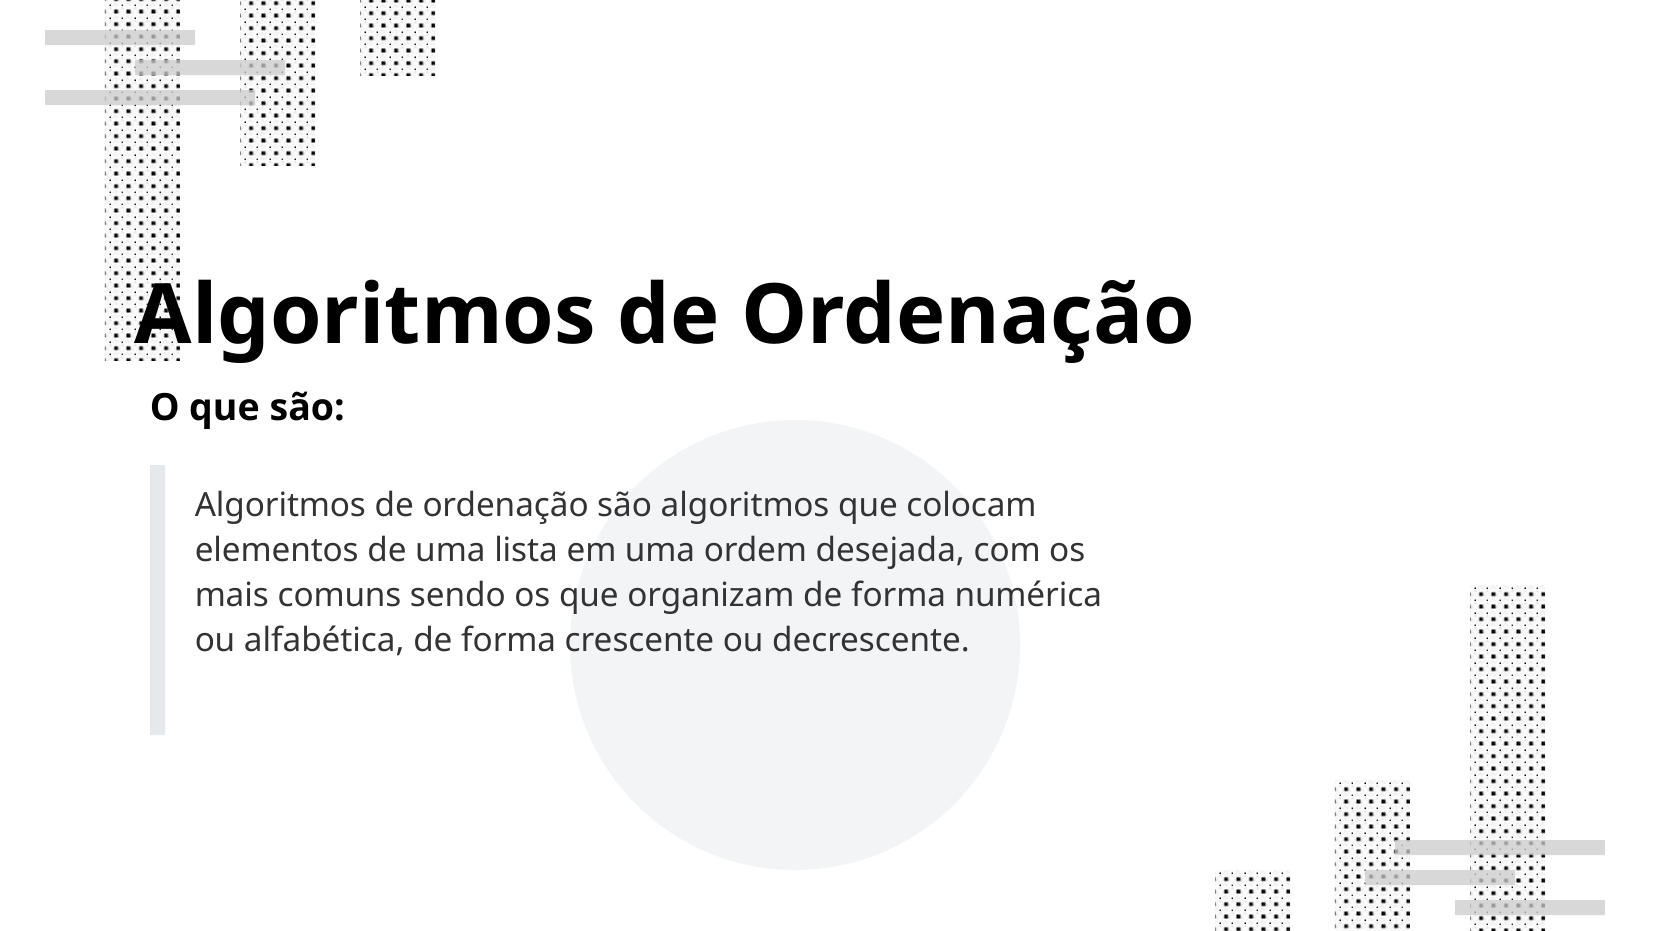

Algoritmos de Ordenação
O que são:
Algoritmos de ordenação são algoritmos que colocam elementos de uma lista em uma ordem desejada, com os mais comuns sendo os que organizam de forma numérica ou alfabética, de forma crescente ou decrescente.